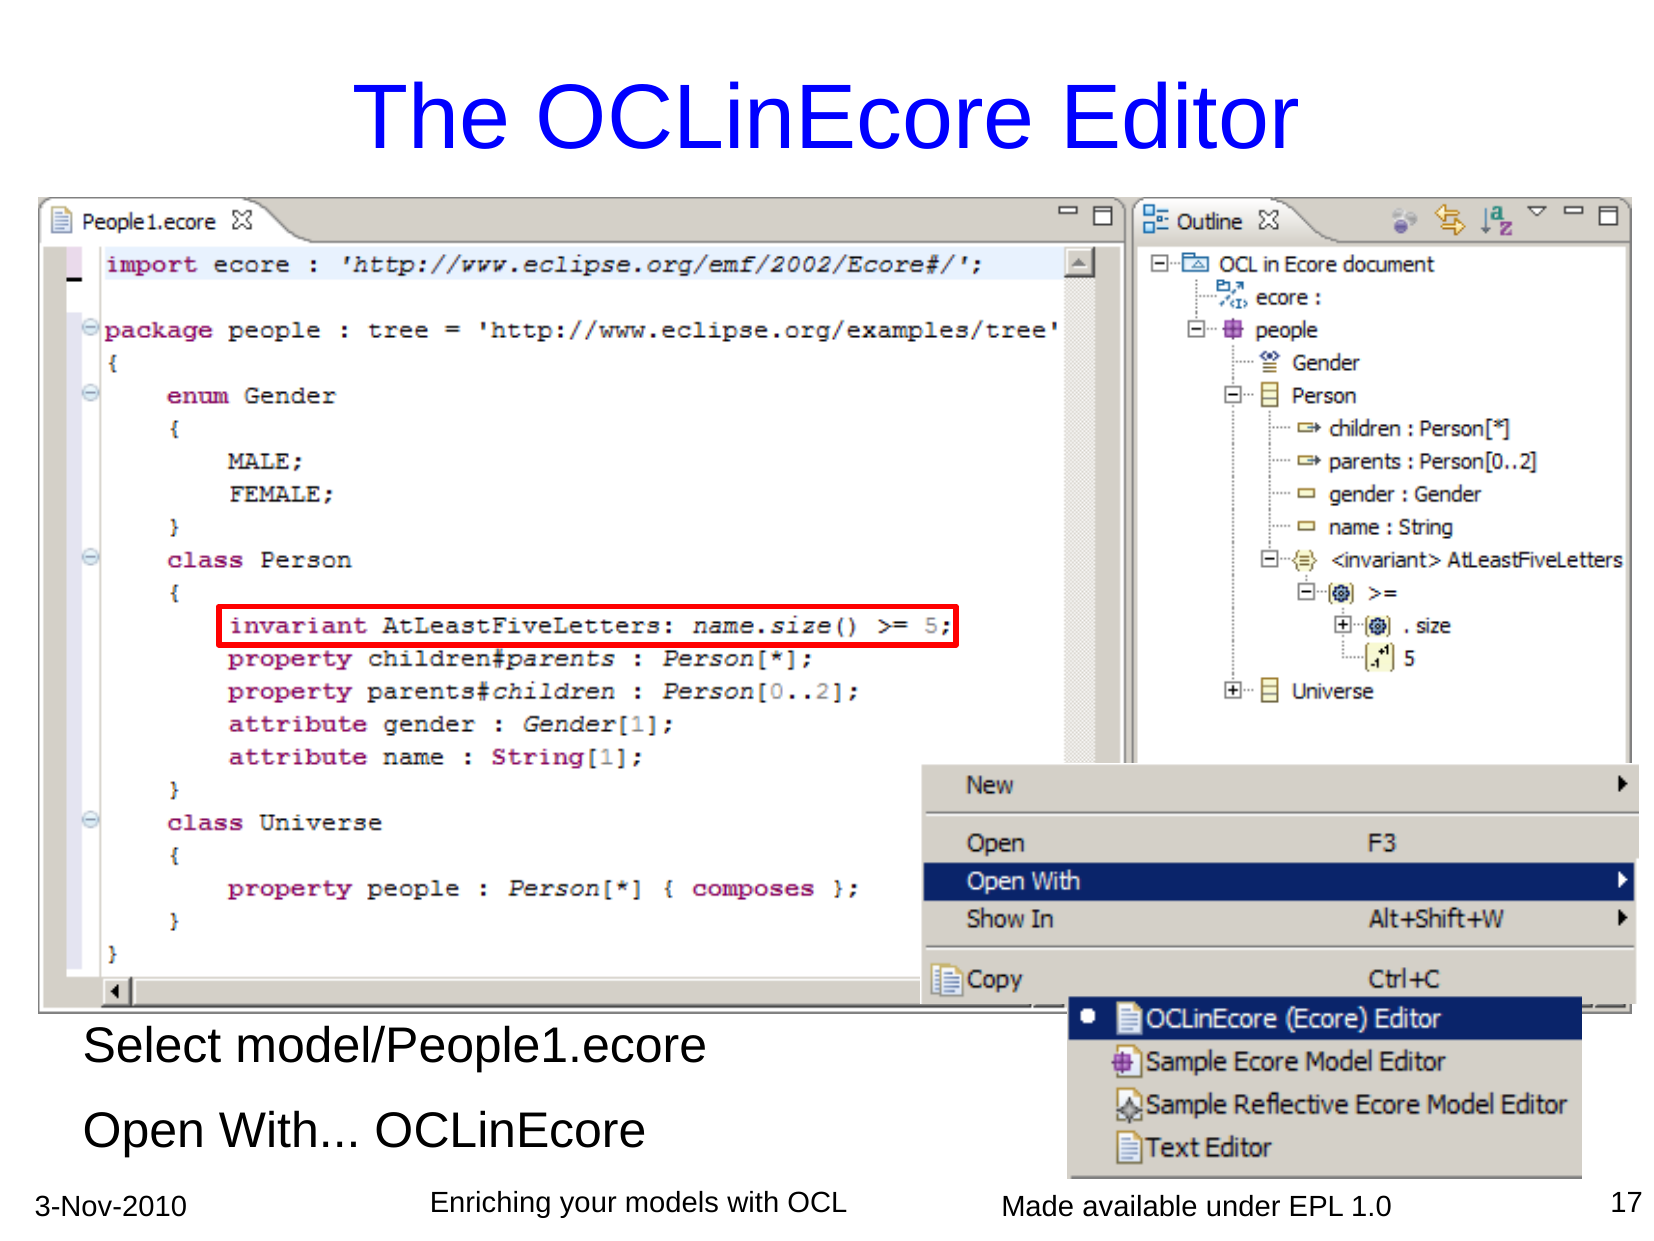

# The OCLinEcore Editor
Select model/People1.ecore
Open With... OCLinEcore
Enriching your models with OCL
17
3-Nov-2010